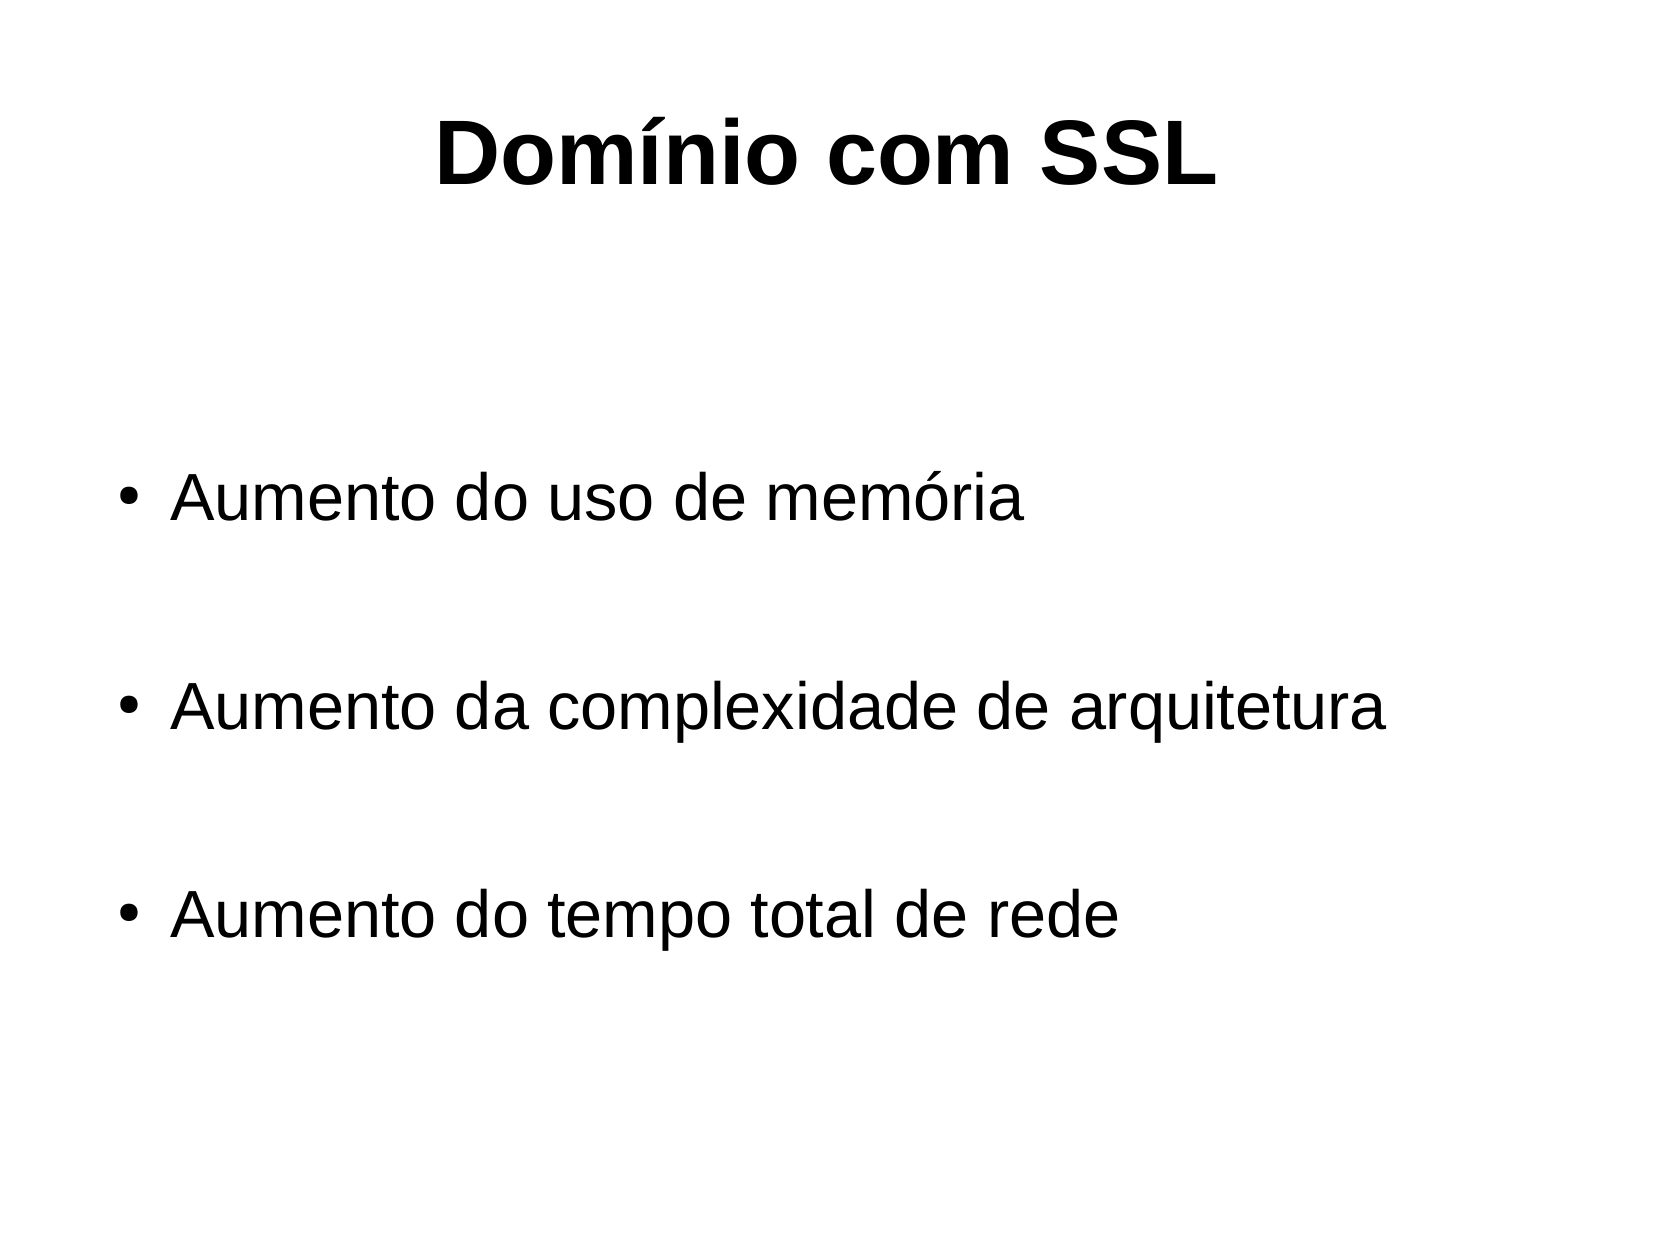

# Domínio com SSL
Aumento do uso de memória
Aumento da complexidade de arquitetura
Aumento do tempo total de rede